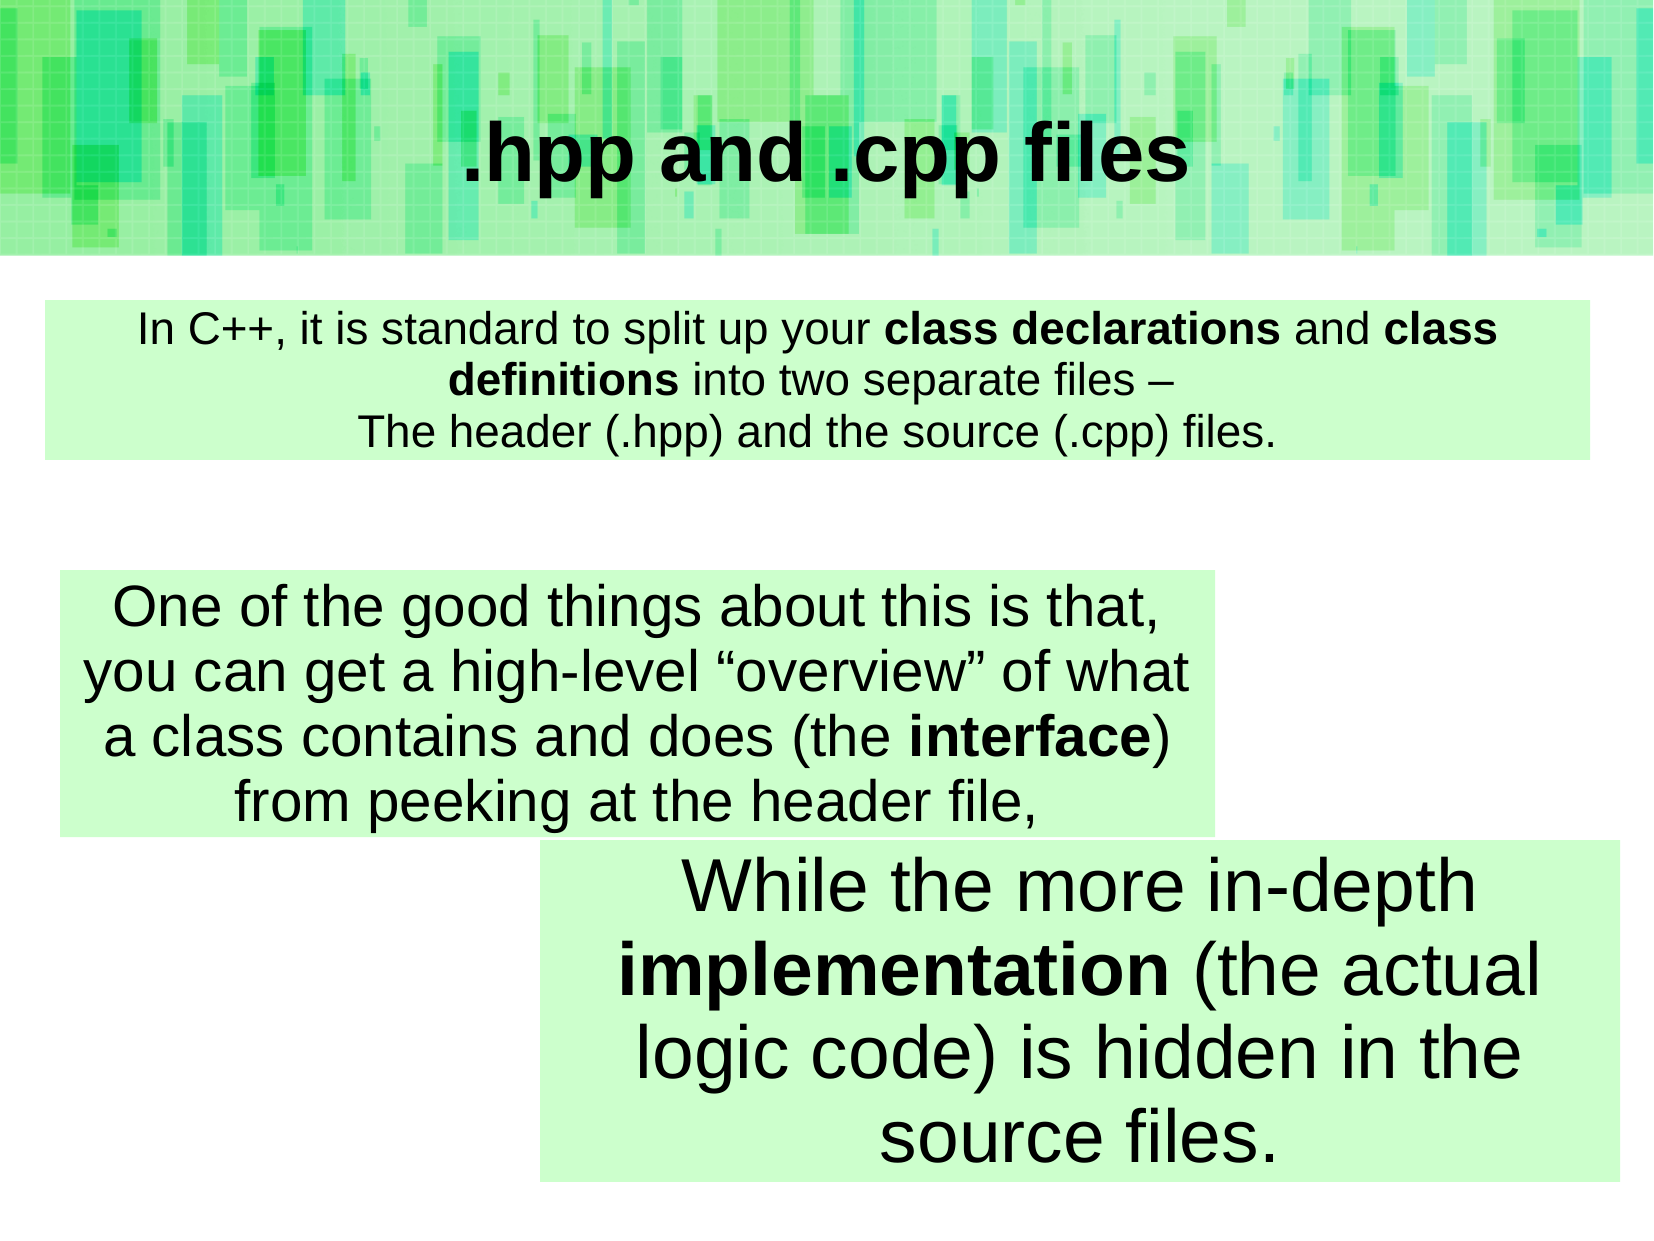

# .hpp and .cpp files
In C++, it is standard to split up your class declarations and class definitions into two separate files –
The header (.hpp) and the source (.cpp) files.
One of the good things about this is that, you can get a high-level “overview” of what a class contains and does (the interface) from peeking at the header file,
While the more in-depth implementation (the actual logic code) is hidden in the source files.